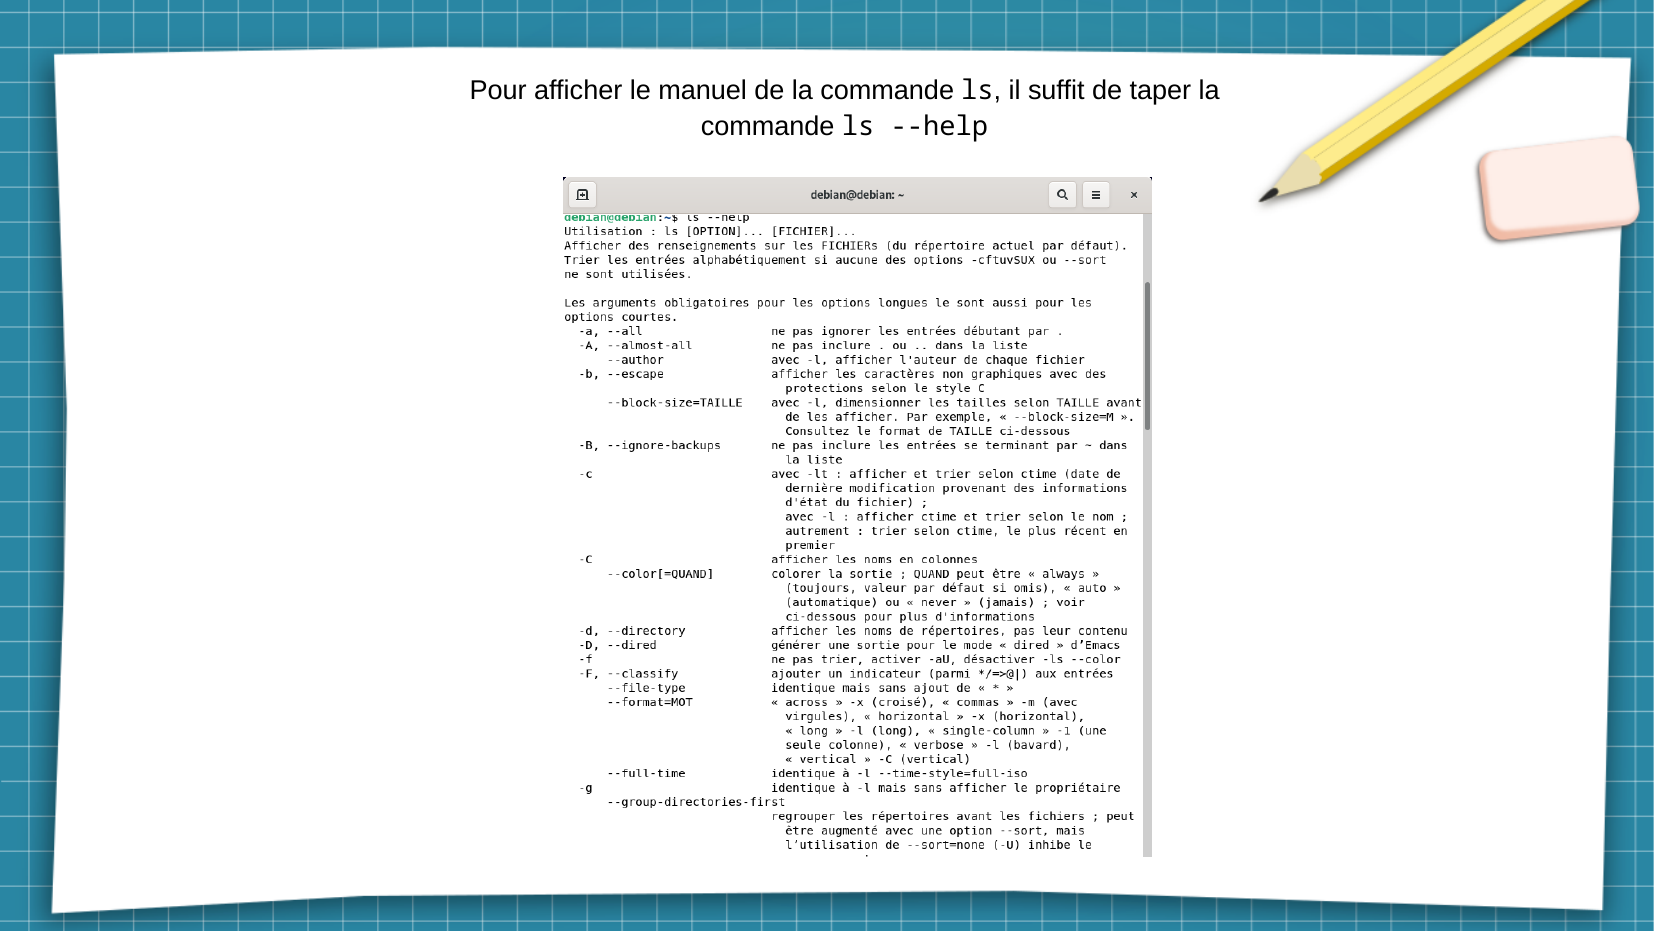

# Pour afficher le manuel de la commande ls, il suffit de taper la commande ls --help